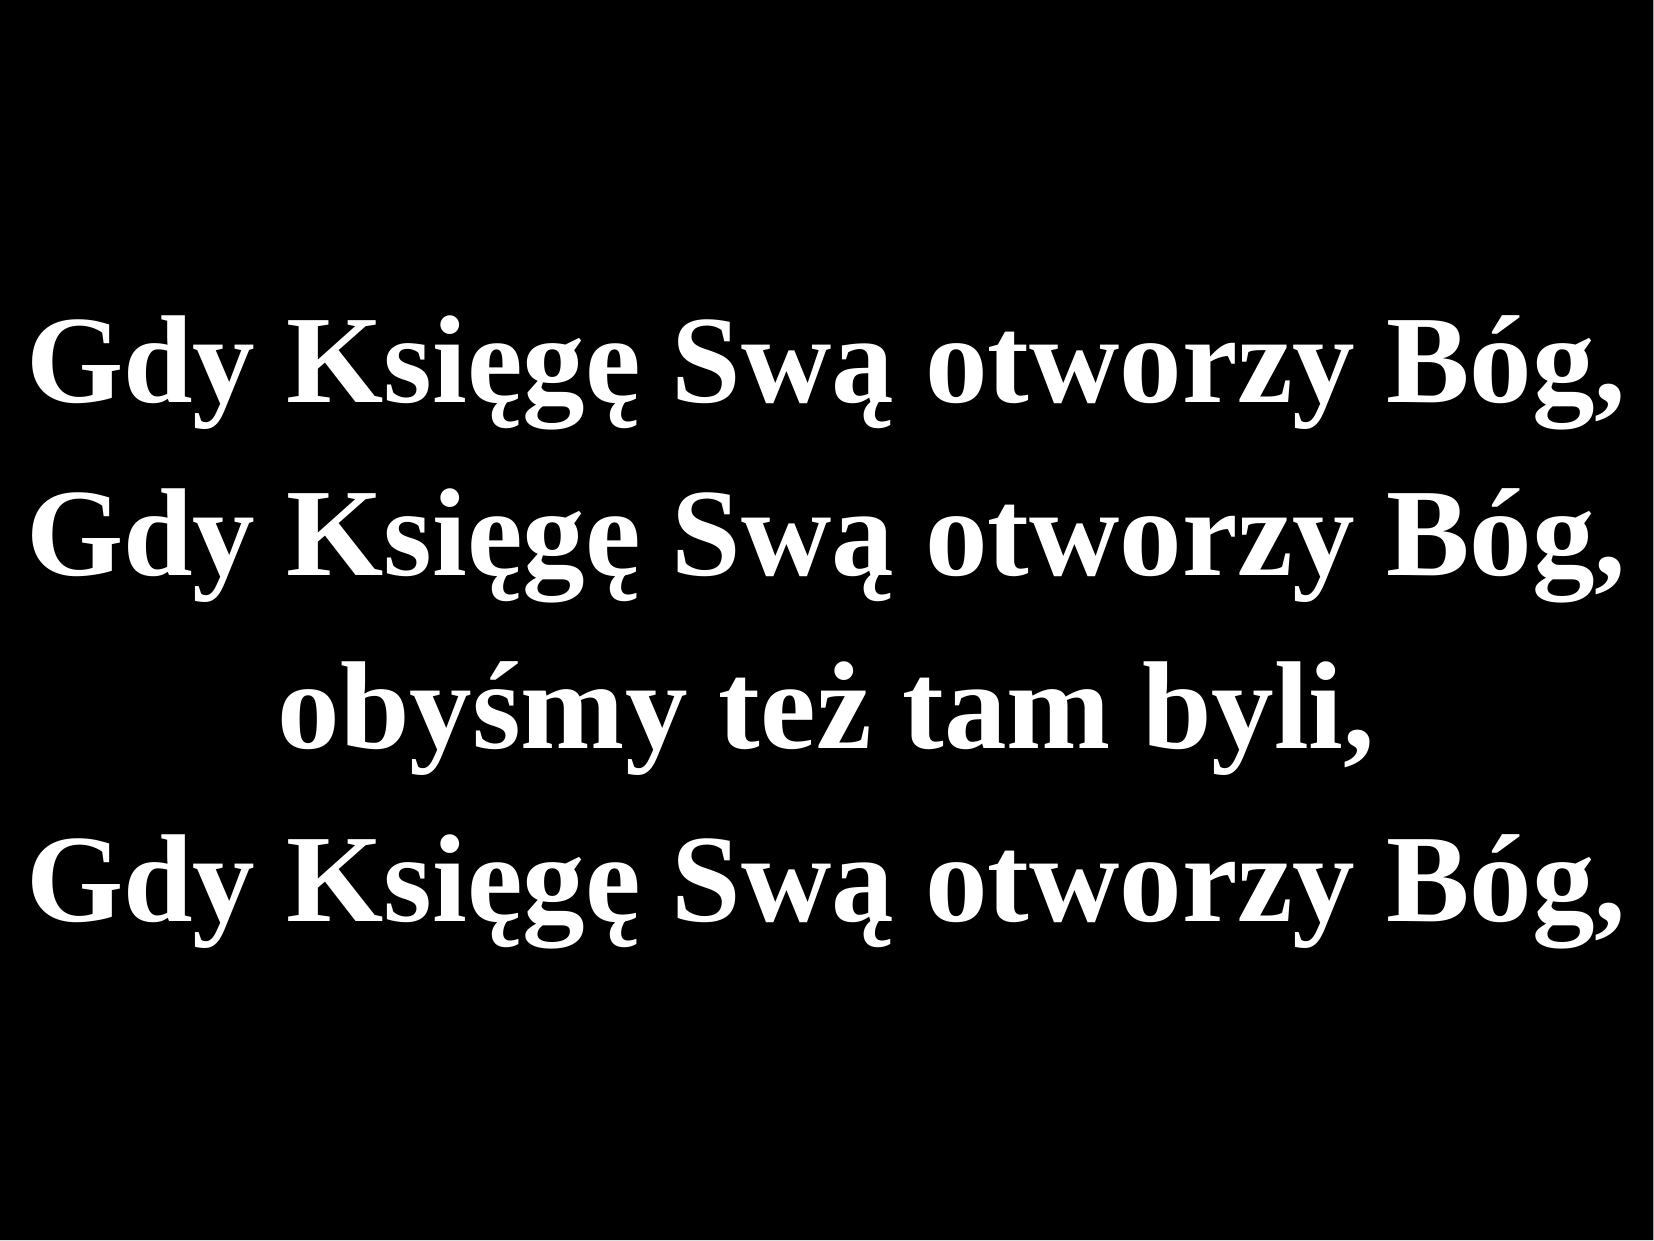

# Gdy Księgę Swą otworzy Bóg, ppp Gdy Księgę Swą otworzy Bóg, ppp obyśmy też tam byli, ppp Gdy Księgę Swą otworzy Bóg,